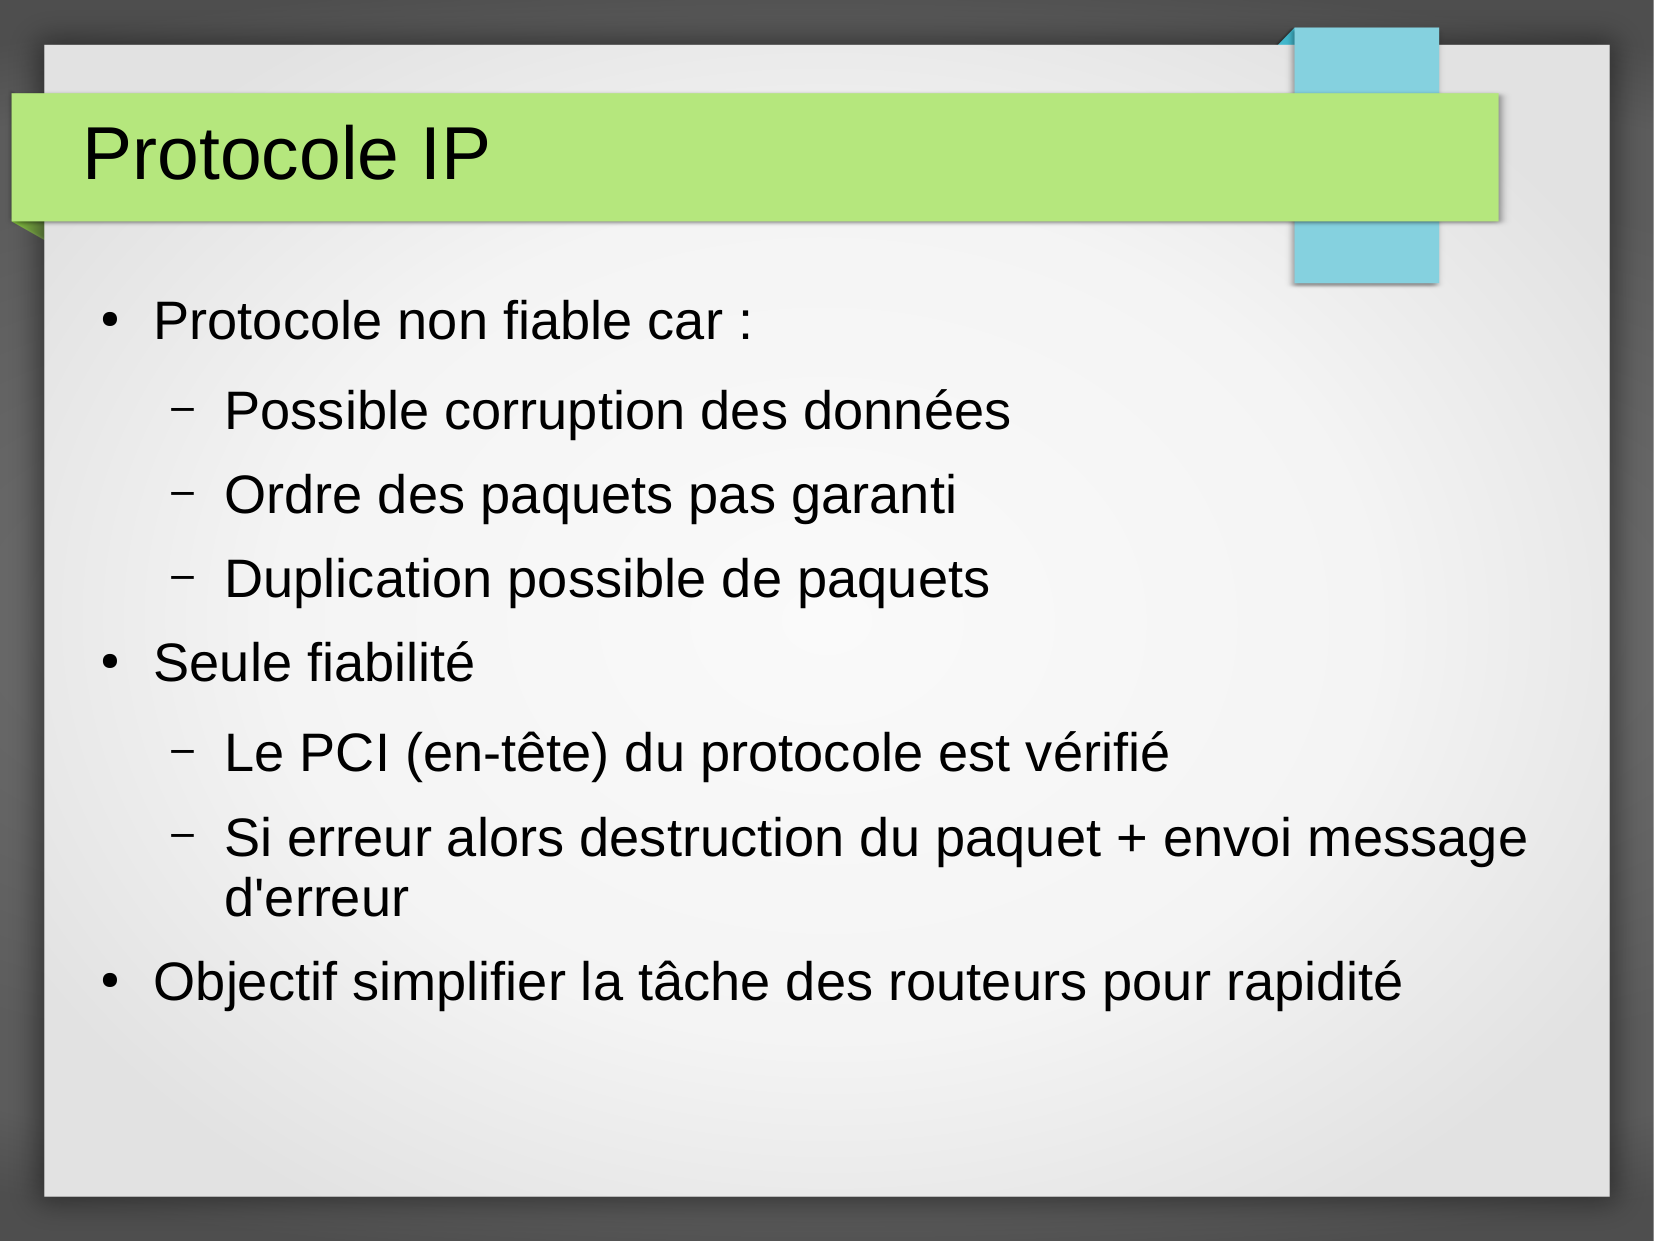

# Protocole IP
Protocole non fiable car :
Possible corruption des données
Ordre des paquets pas garanti
Duplication possible de paquets
Seule fiabilité
Le PCI (en-tête) du protocole est vérifié
Si erreur alors destruction du paquet + envoi message d'erreur
Objectif simplifier la tâche des routeurs pour rapidité